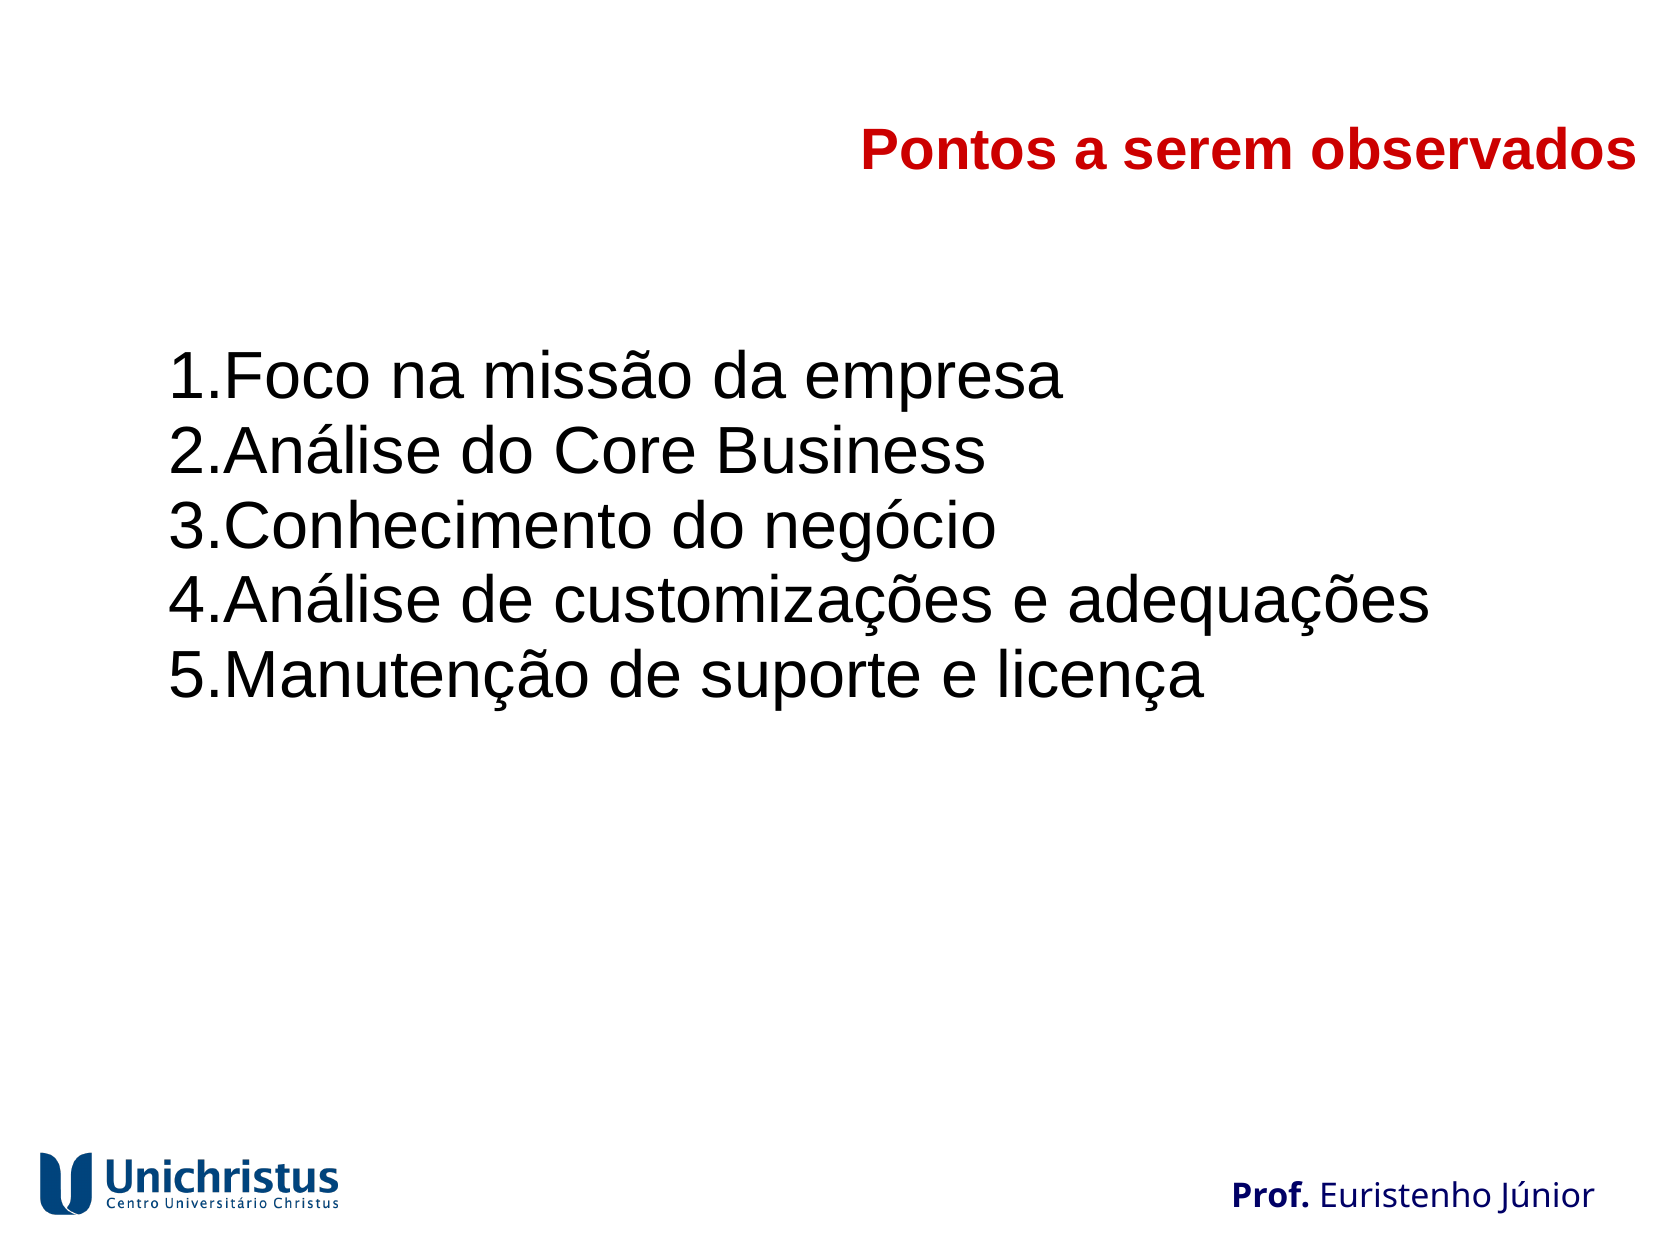

Pontos a serem observados
Foco na missão da empresa
Análise do Core Business
Conhecimento do negócio
Análise de customizações e adequações
Manutenção de suporte e licença
Prof. Euristenho Júnior